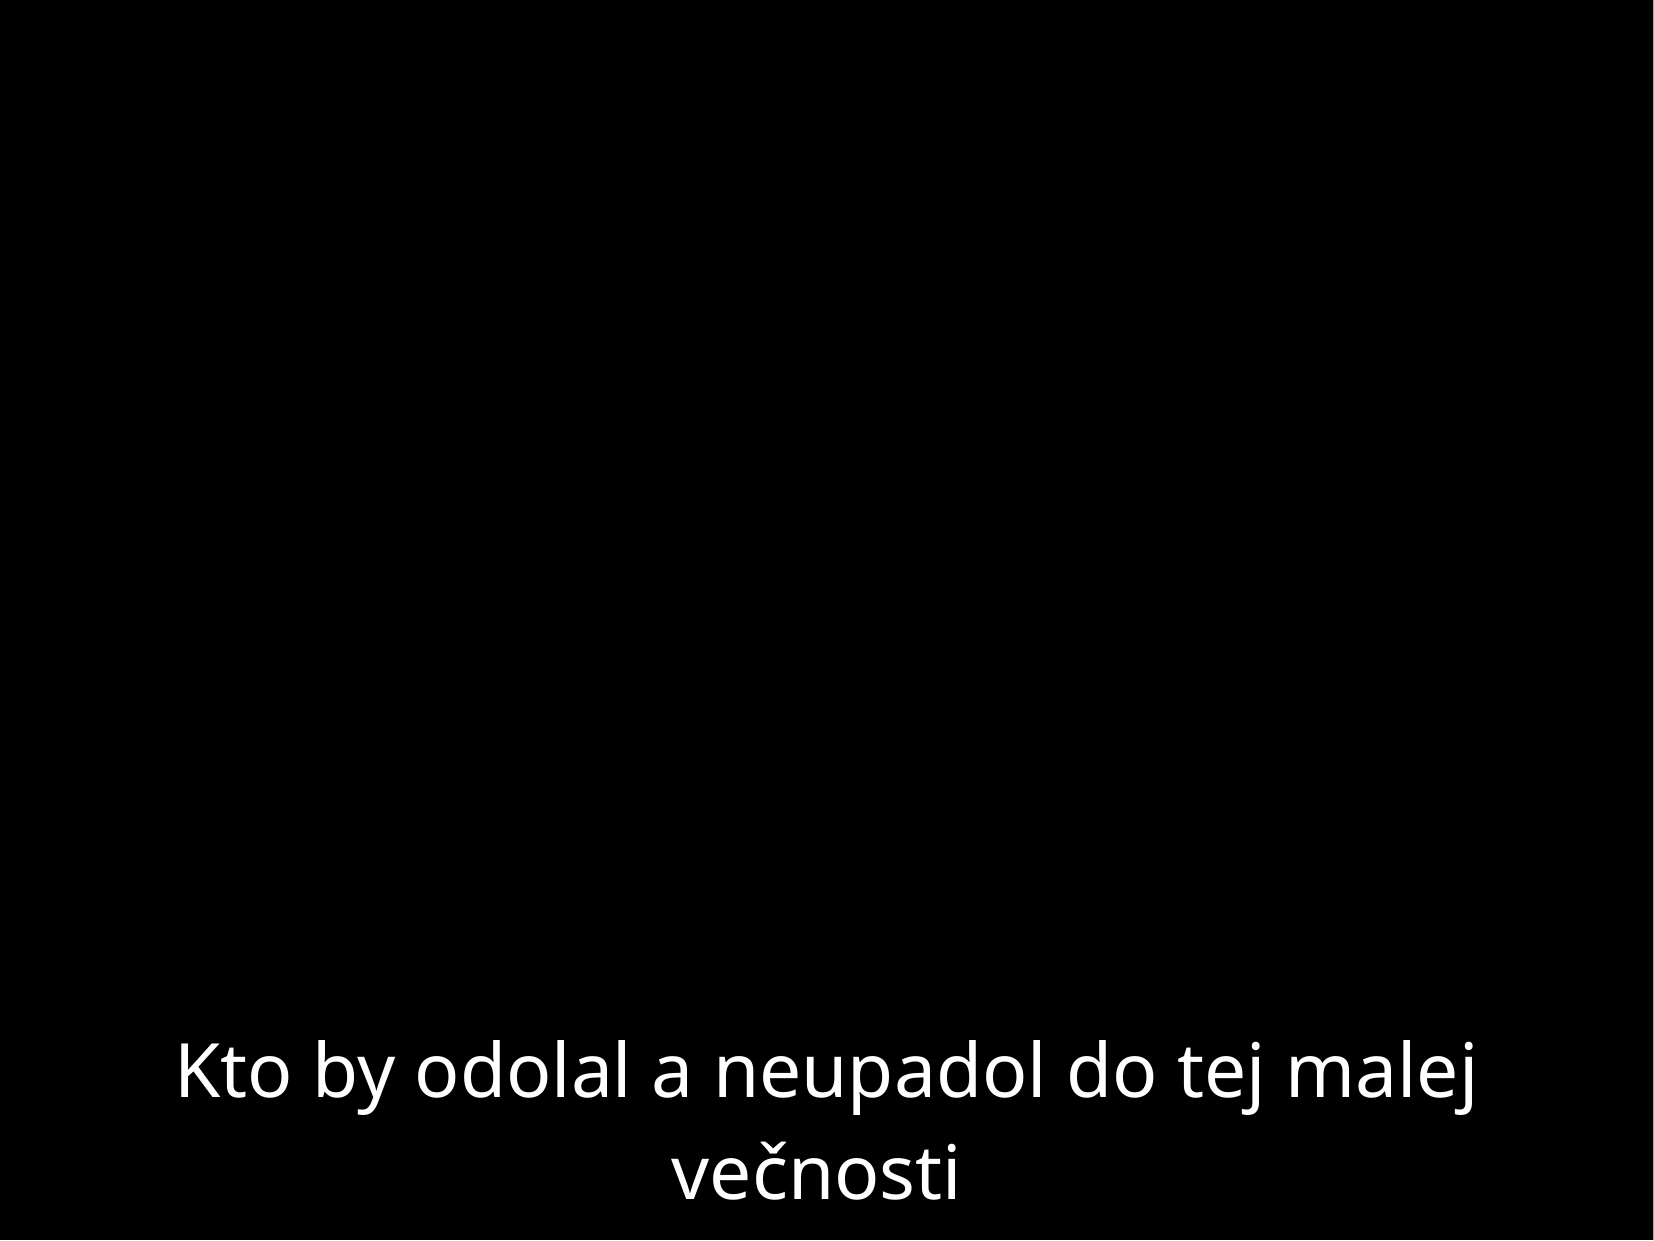

# Kto by odolal a neupadol do tej malej večnosti